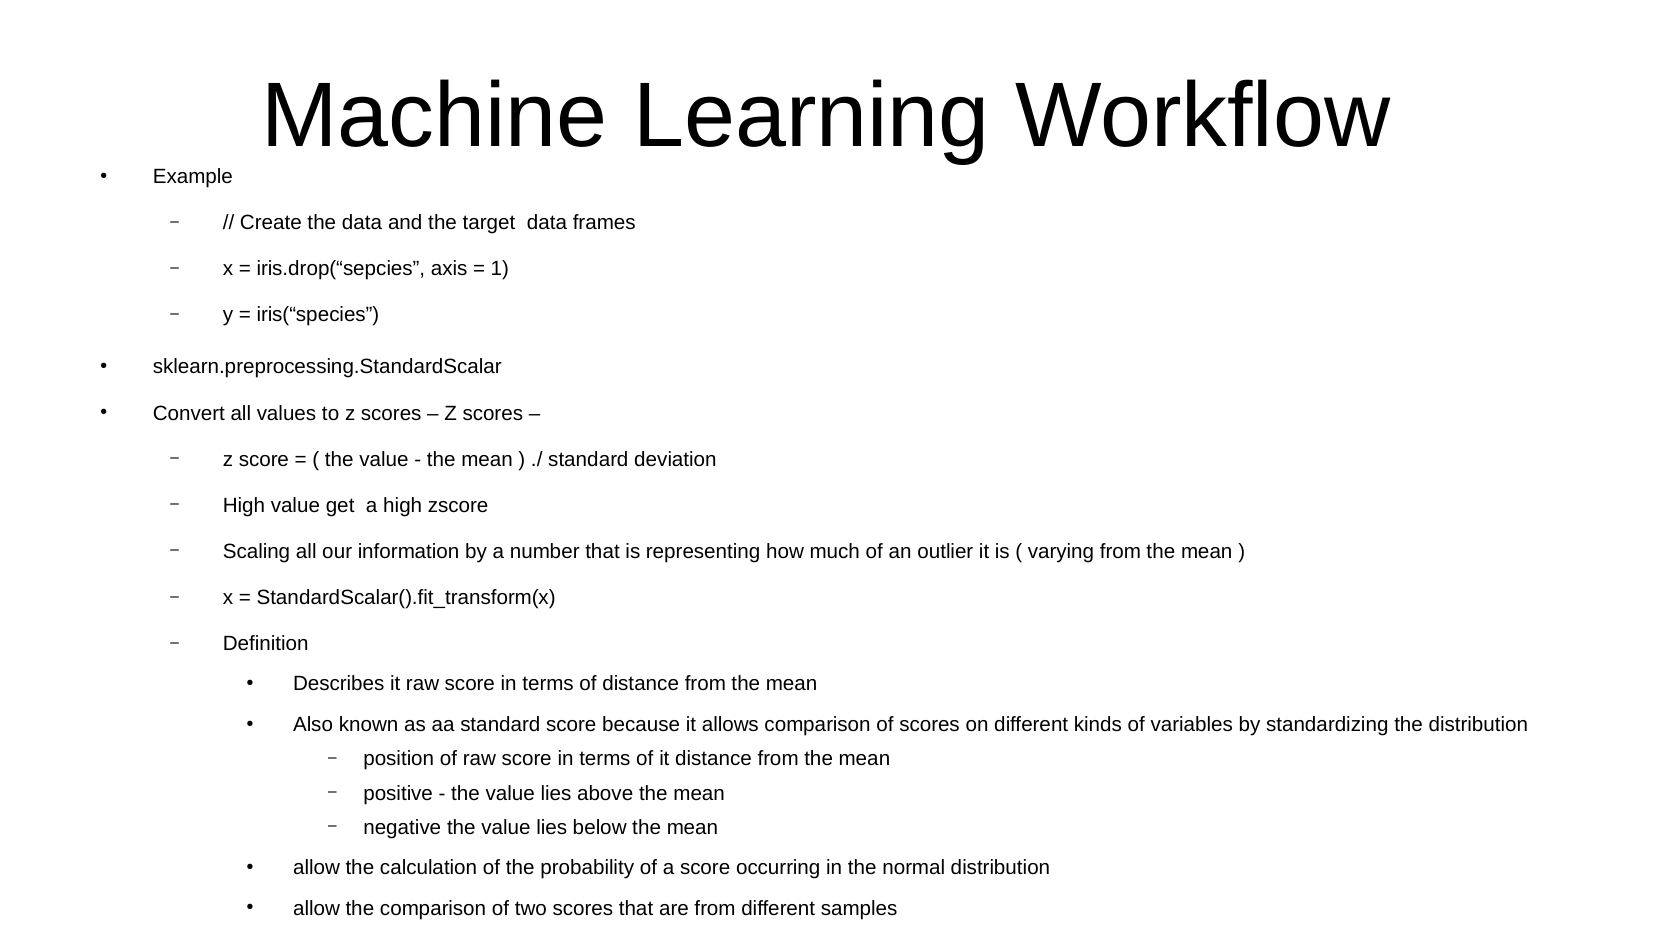

# Machine Learning Workflow
Example
// Create the data and the target data frames
x = iris.drop(“sepcies”, axis = 1)
y = iris(“species”)
sklearn.preprocessing.StandardScalar
Convert all values to z scores – Z scores –
z score = ( the value - the mean ) ./ standard deviation
High value get a high zscore
Scaling all our information by a number that is representing how much of an outlier it is ( varying from the mean )
x = StandardScalar().fit_transform(x)
Definition
Describes it raw score in terms of distance from the mean
Also known as aa standard score because it allows comparison of scores on different kinds of variables by standardizing the distribution
position of raw score in terms of it distance from the mean
positive - the value lies above the mean
negative the value lies below the mean
allow the calculation of the probability of a score occurring in the normal distribution
allow the comparison of two scores that are from different samples